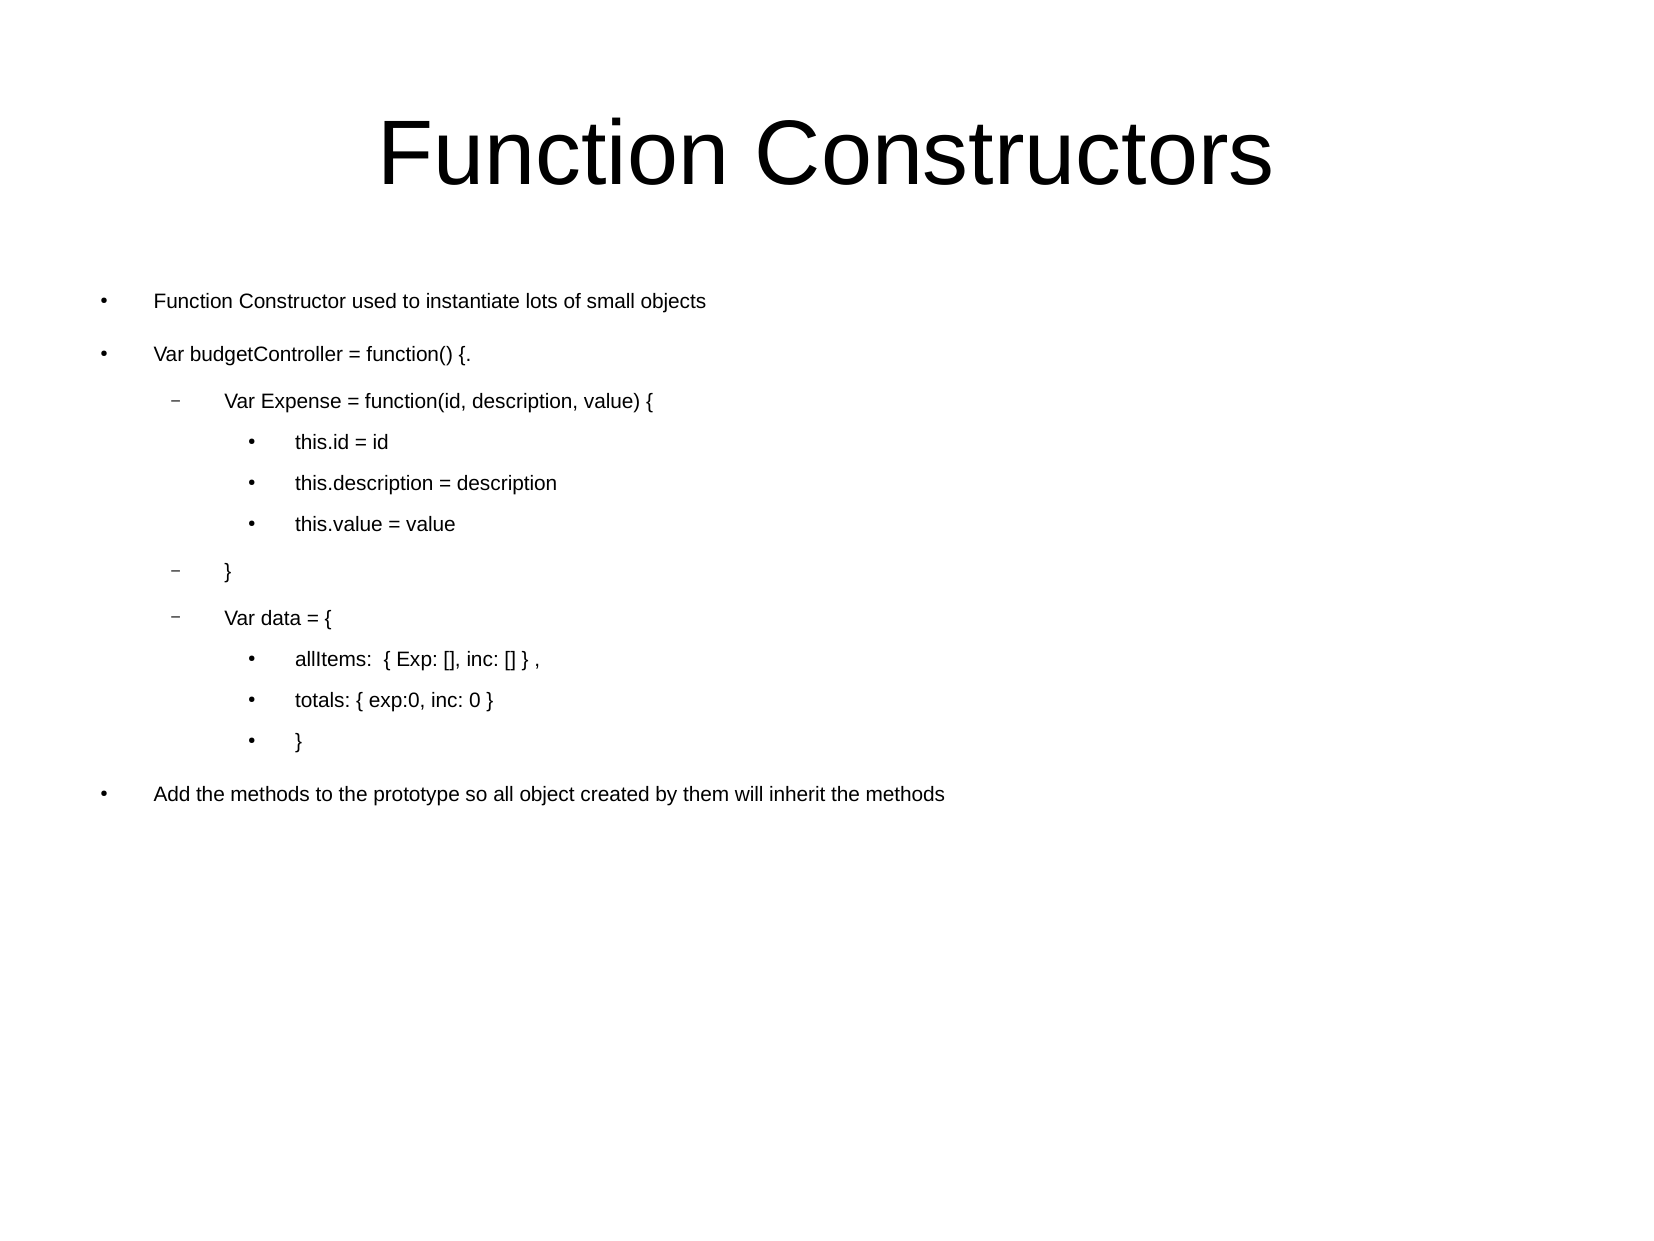

# Function Constructors
Function Constructor used to instantiate lots of small objects
Var budgetController = function() {.
Var Expense = function(id, description, value) {
this.id = id
this.description = description
this.value = value
}
Var data = {
allItems: { Exp: [], inc: [] } ,
totals: { exp:0, inc: 0 }
}
Add the methods to the prototype so all object created by them will inherit the methods